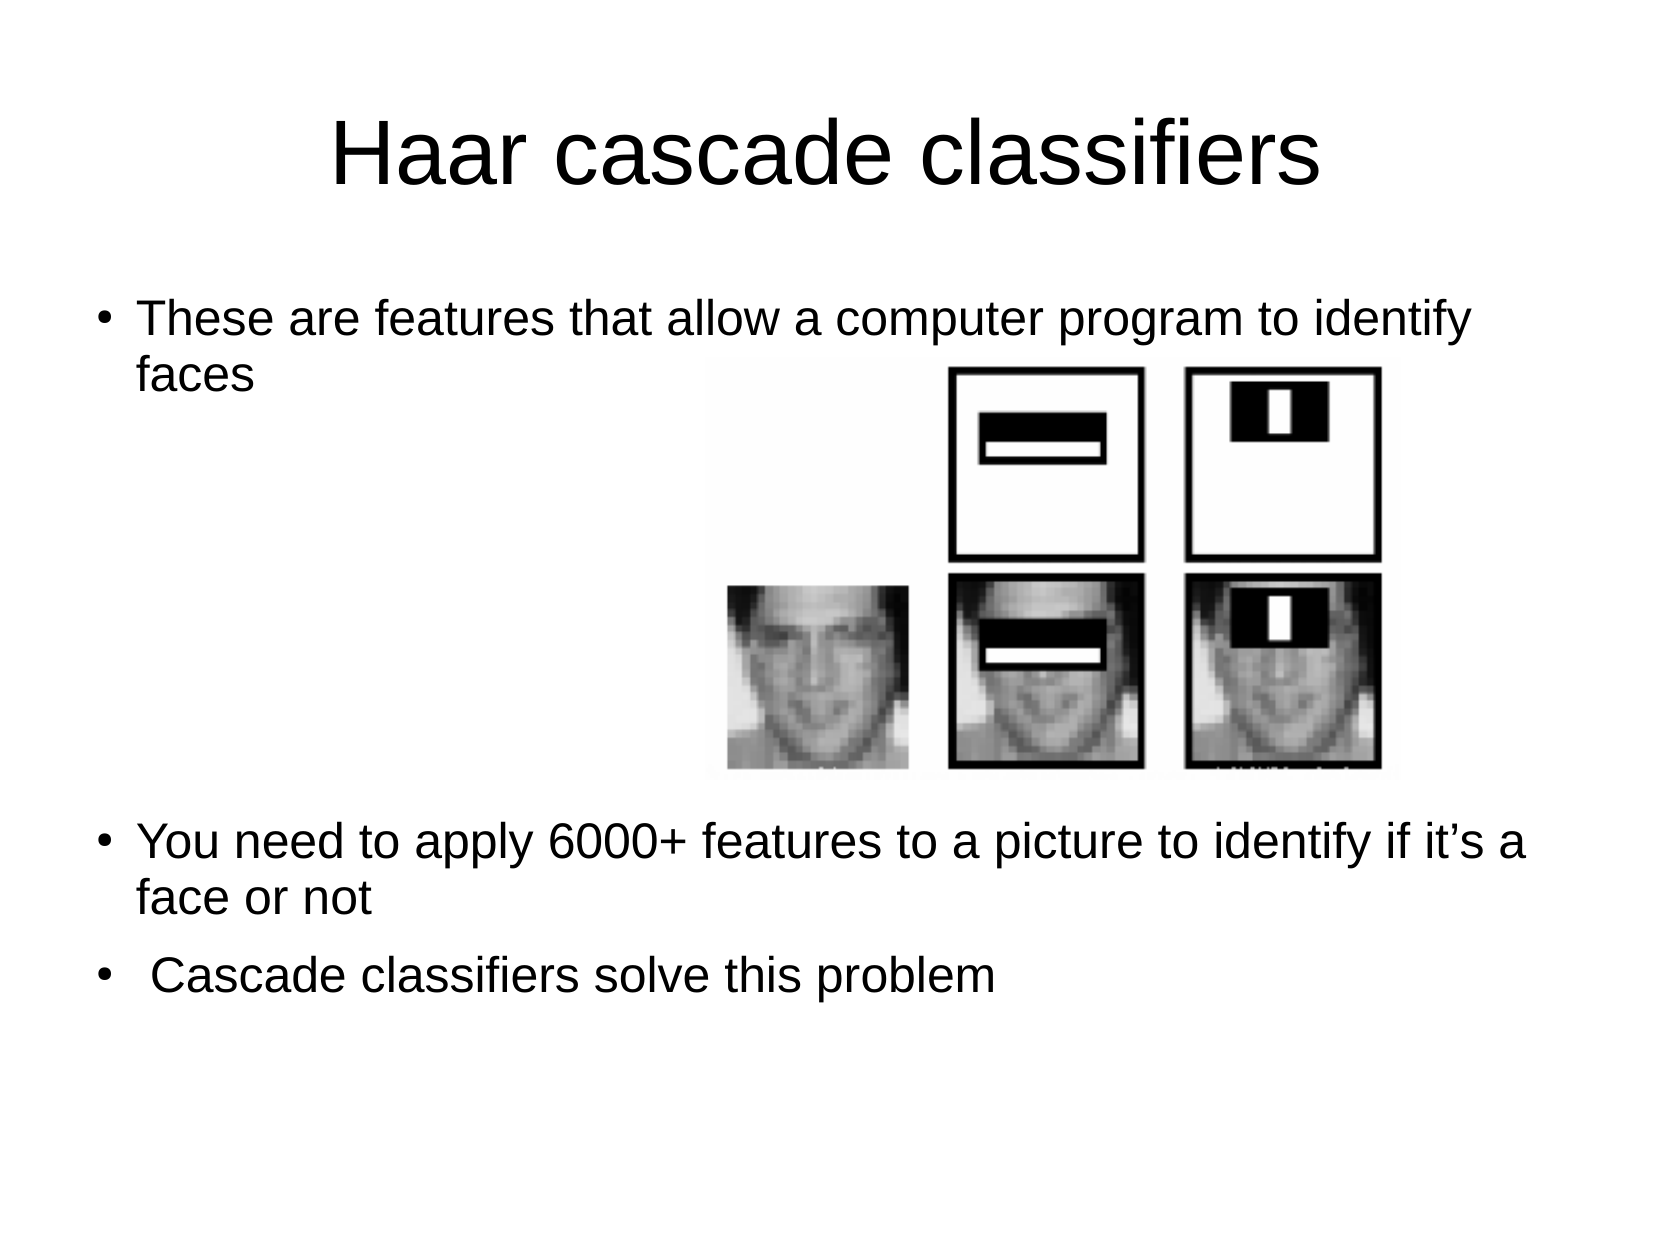

# Haar cascade classifiers
These are features that allow a computer program to identify faces
You need to apply 6000+ features to a picture to identify if it’s a face or not
 Cascade classifiers solve this problem